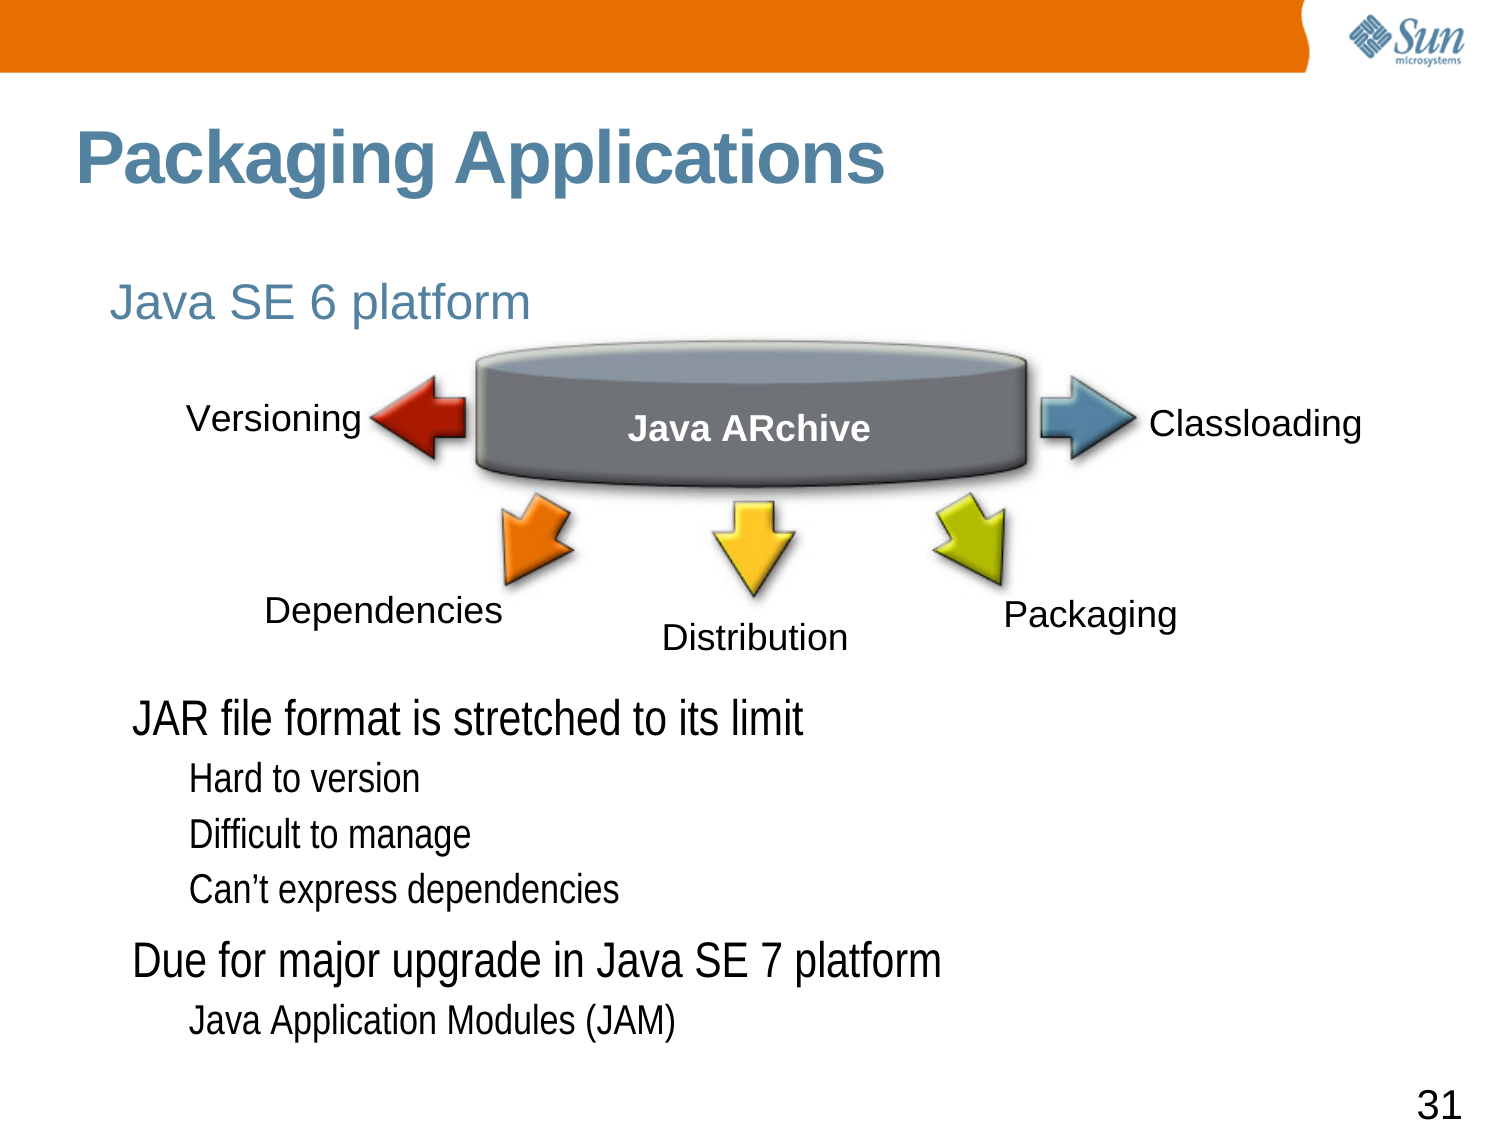

# Packaging Applications
Java SE 6 platform
Versioning
Classloading
Java ARchive
Dependencies
Packaging
Distribution
JAR file format is stretched to its limit
Hard to version
Difficult to manage
Can’t express dependencies
Due for major upgrade in Java SE 7 platform
Java Application Modules (JAM)